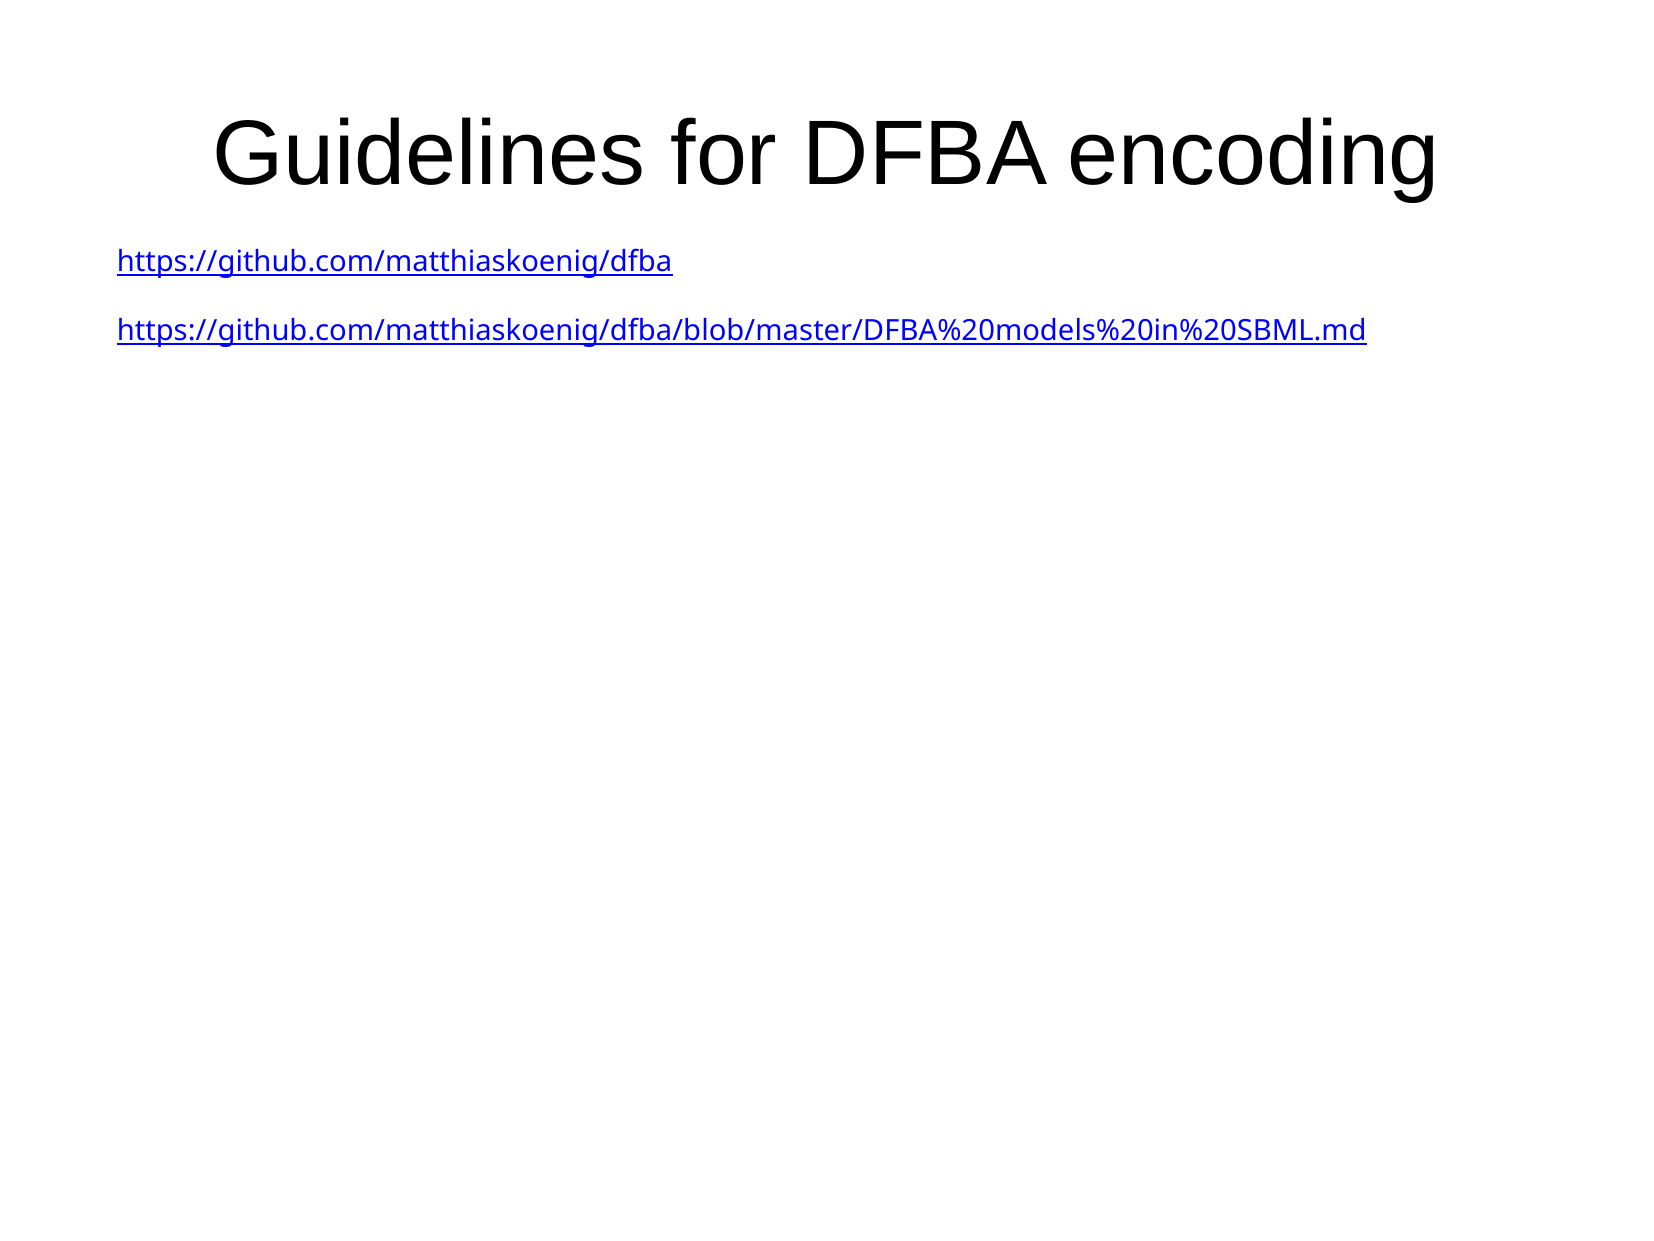

# Guidelines for DFBA encoding
https://github.com/matthiaskoenig/dfba
https://github.com/matthiaskoenig/dfba/blob/master/DFBA%20models%20in%20SBML.md